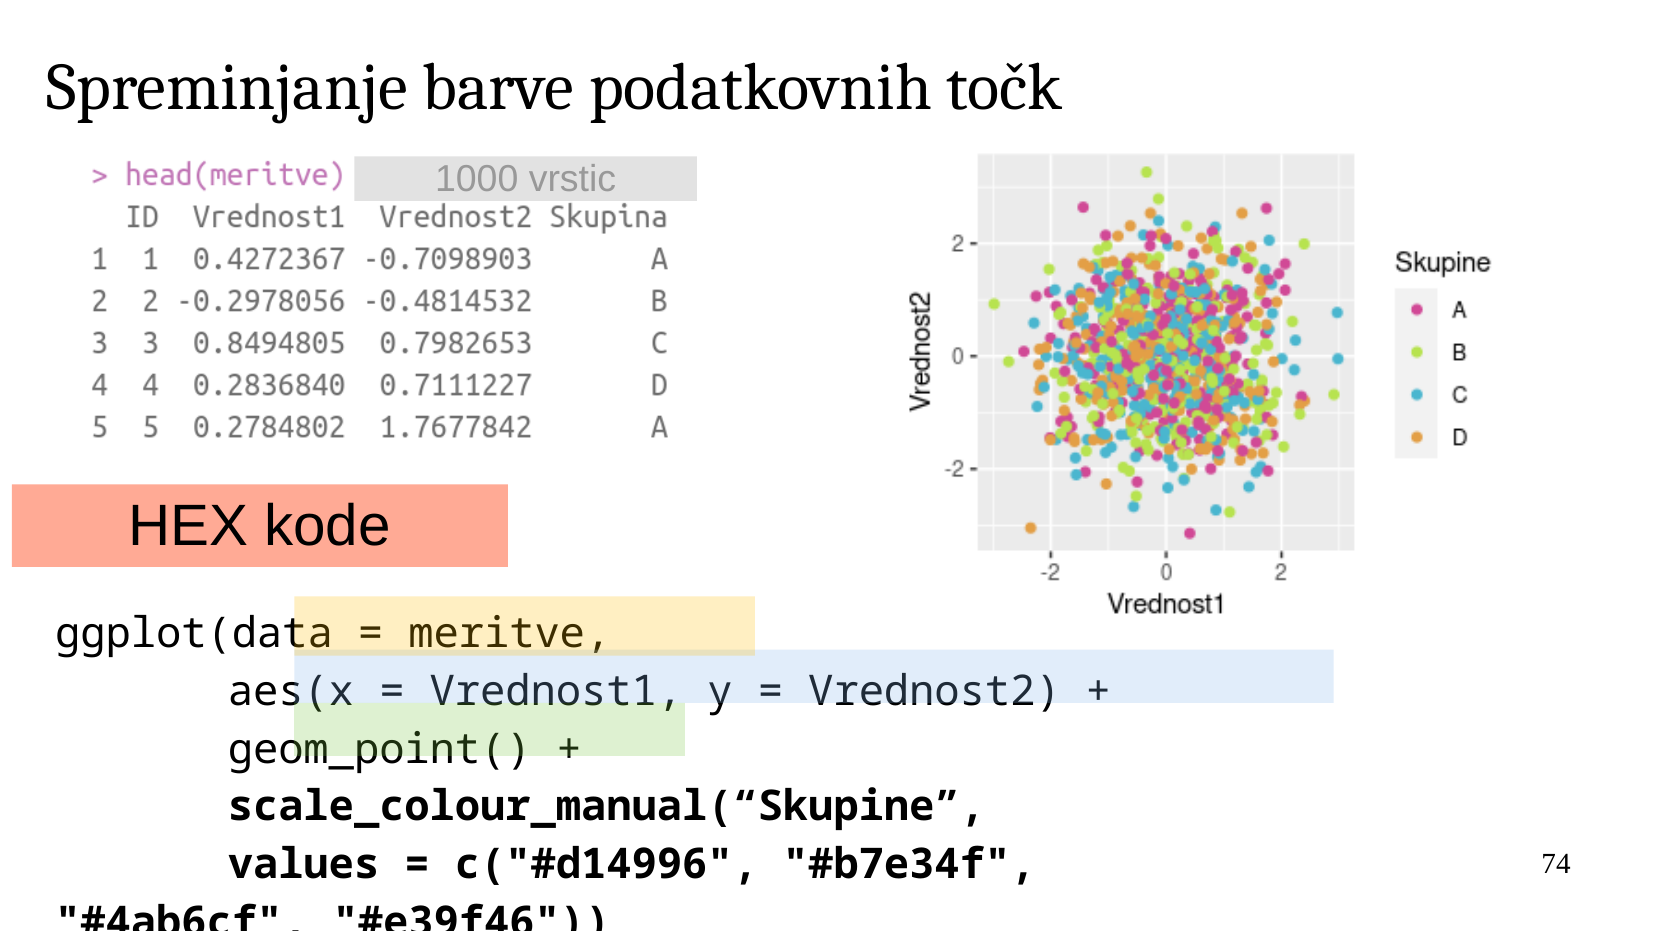

Spreminjanje barve podatkovnih točk
1000 vrstic
HEX kode
# ggplot(data = meritve, aes(x = Vrednost1, y = Vrednost2) + geom_point() + scale_colour_manual(“Skupine”, values = c("#d14996", "#b7e34f", 						"#4ab6cf", "#e39f46"))
74